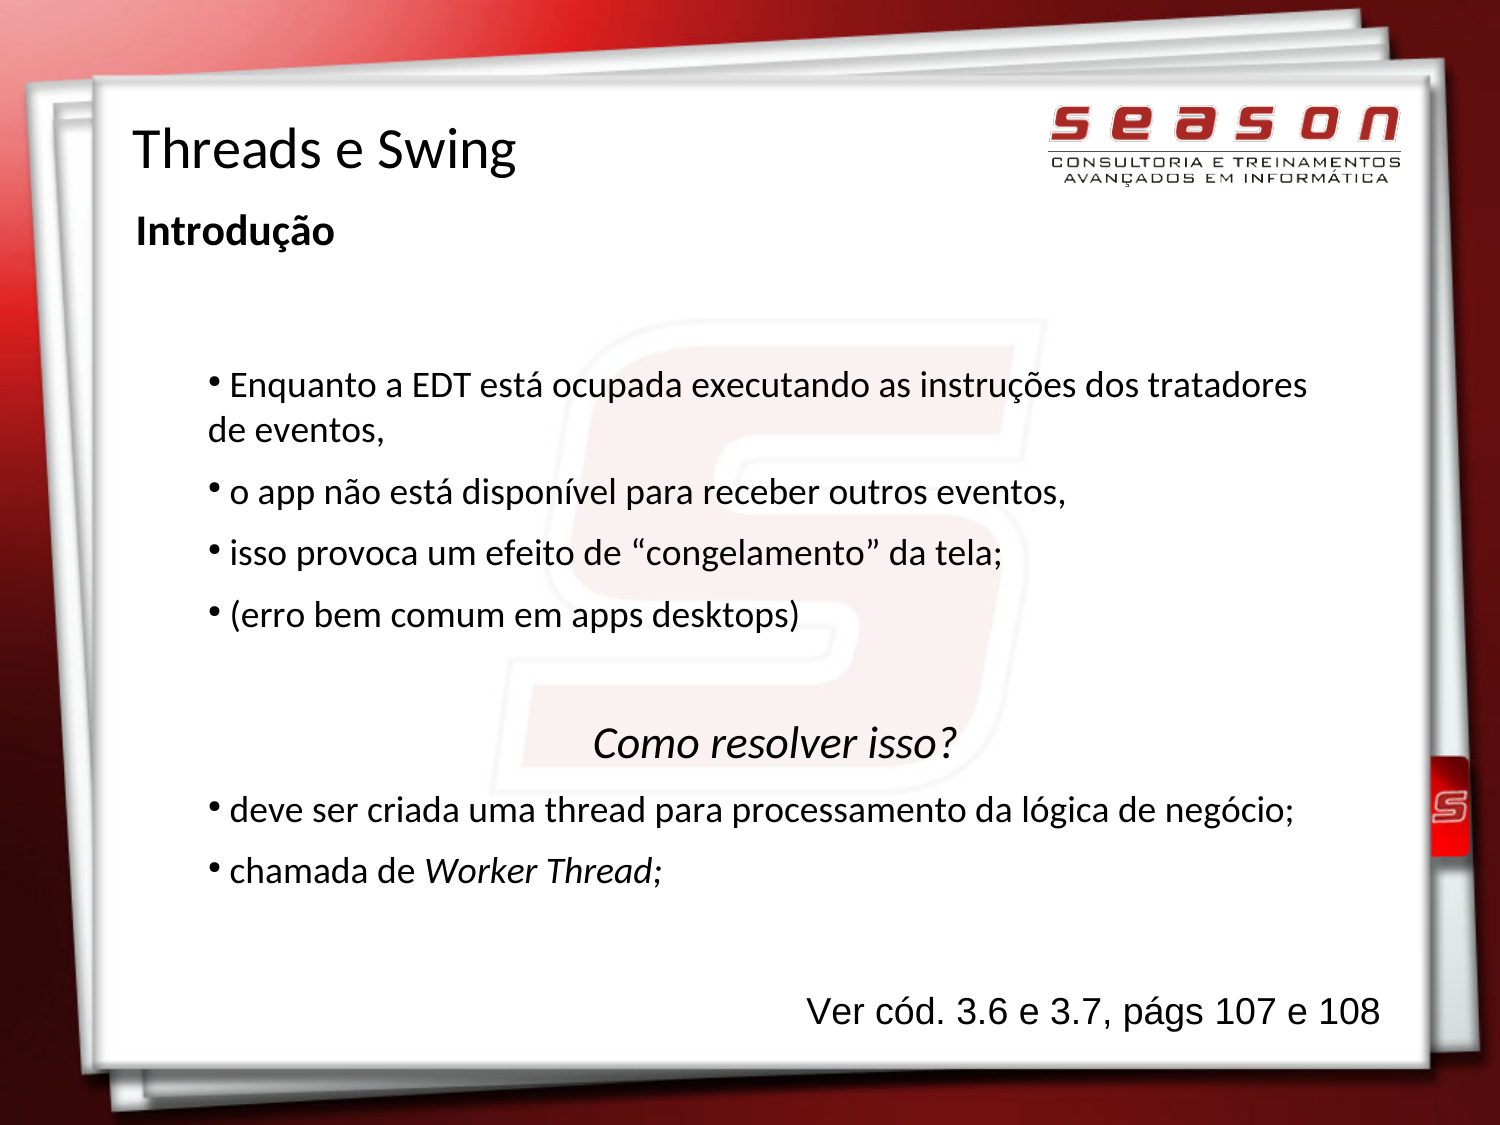

# Threads e Swing
Introdução
 Enquanto a EDT está ocupada executando as instruções dos tratadores de eventos,
 o app não está disponível para receber outros eventos,
 isso provoca um efeito de “congelamento” da tela;
 (erro bem comum em apps desktops)
Como resolver isso?
 deve ser criada uma thread para processamento da lógica de negócio;
 chamada de Worker Thread;
Ver cód. 3.6 e 3.7, págs 107 e 108